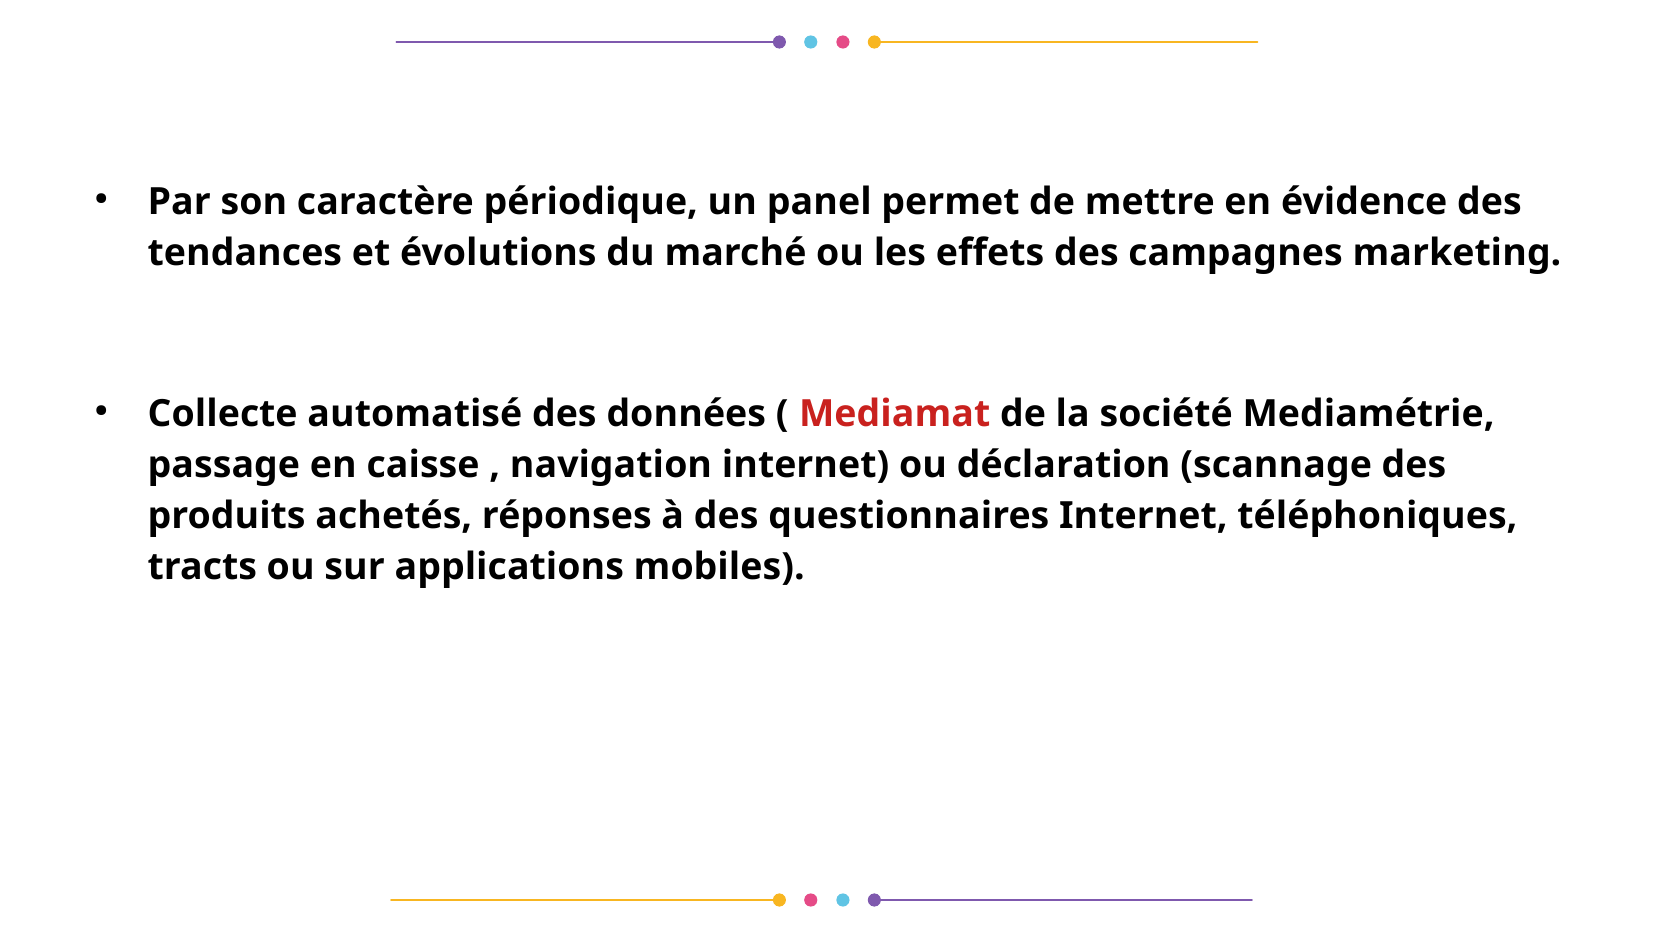

# Par son caractère périodique, un panel permet de mettre en évidence des tendances et évolutions du marché ou les effets des campagnes marketing.
Collecte automatisé des données ( Mediamat de la société Mediamétrie, passage en caisse , navigation internet) ou déclaration (scannage des produits achetés, réponses à des questionnaires Internet, téléphoniques, tracts ou sur applications mobiles).